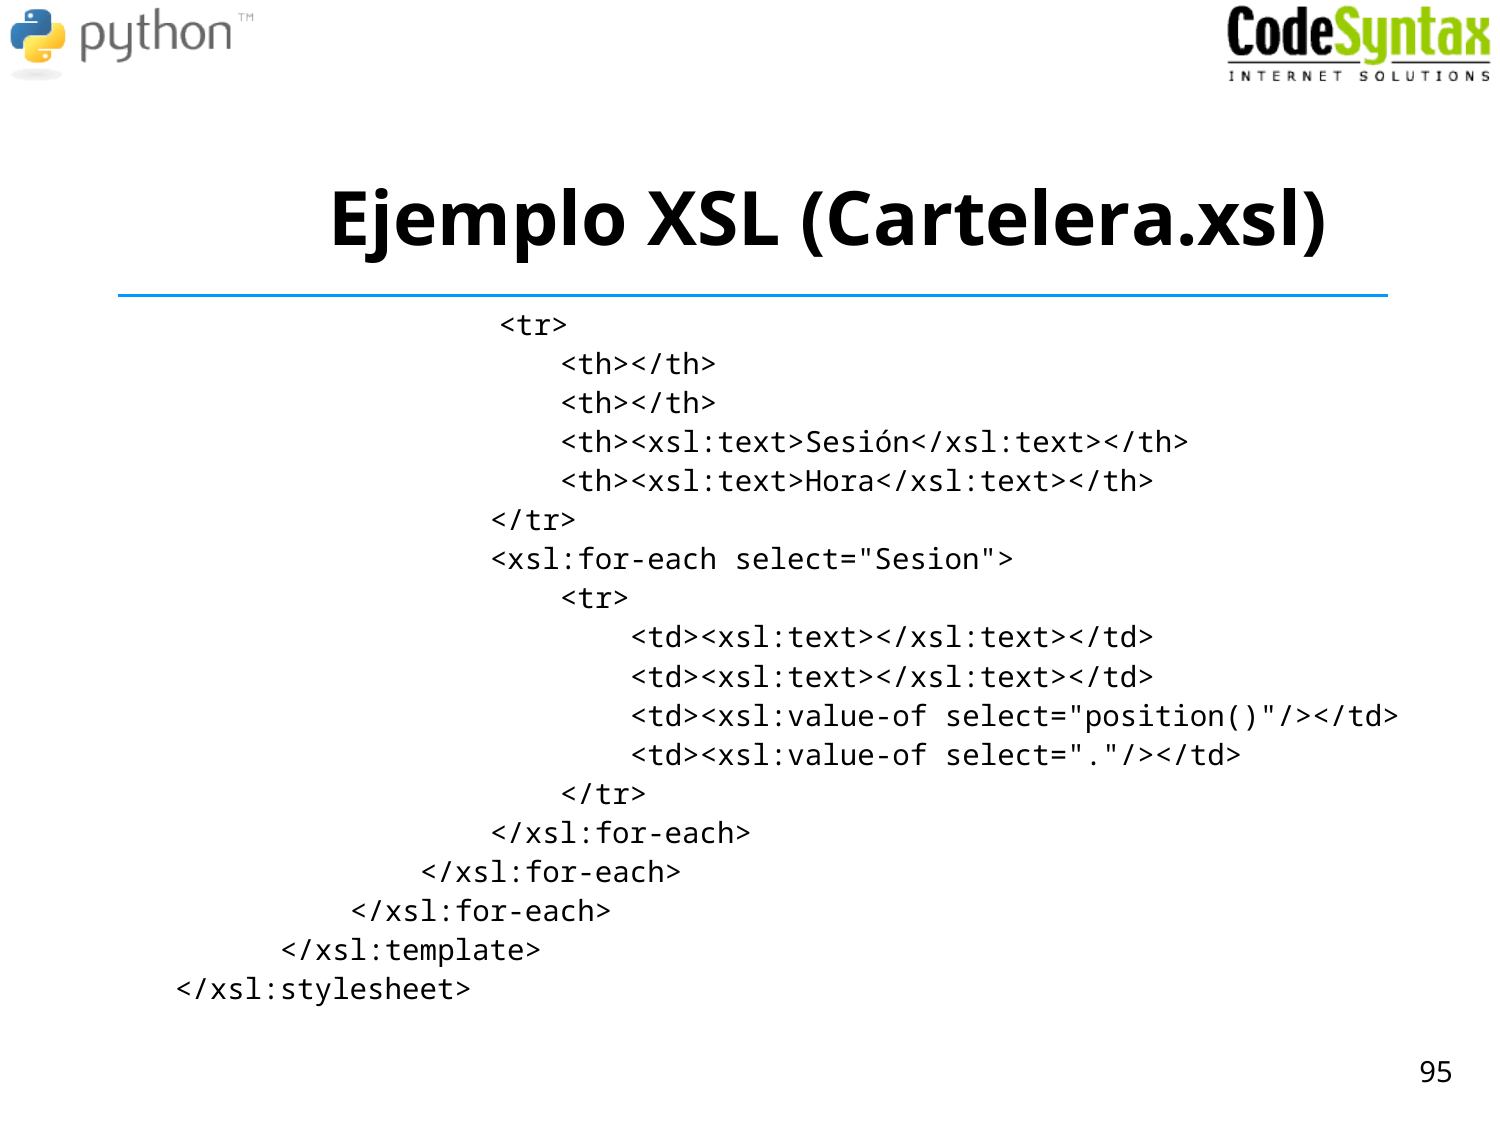

# Ejemplo XSL (Cartelera.xsl)
 <tr>
 <th></th>
 <th></th>
 <th><xsl:text>Sesión</xsl:text></th>
 <th><xsl:text>Hora</xsl:text></th>
 </tr>
 <xsl:for-each select="Sesion">
 <tr>
 <td><xsl:text></xsl:text></td>
 <td><xsl:text></xsl:text></td>
 <td><xsl:value-of select="position()"/></td>
 <td><xsl:value-of select="."/></td>
 </tr>
 </xsl:for-each>
 </xsl:for-each>
 </xsl:for-each>
 </xsl:template>
</xsl:stylesheet>
95